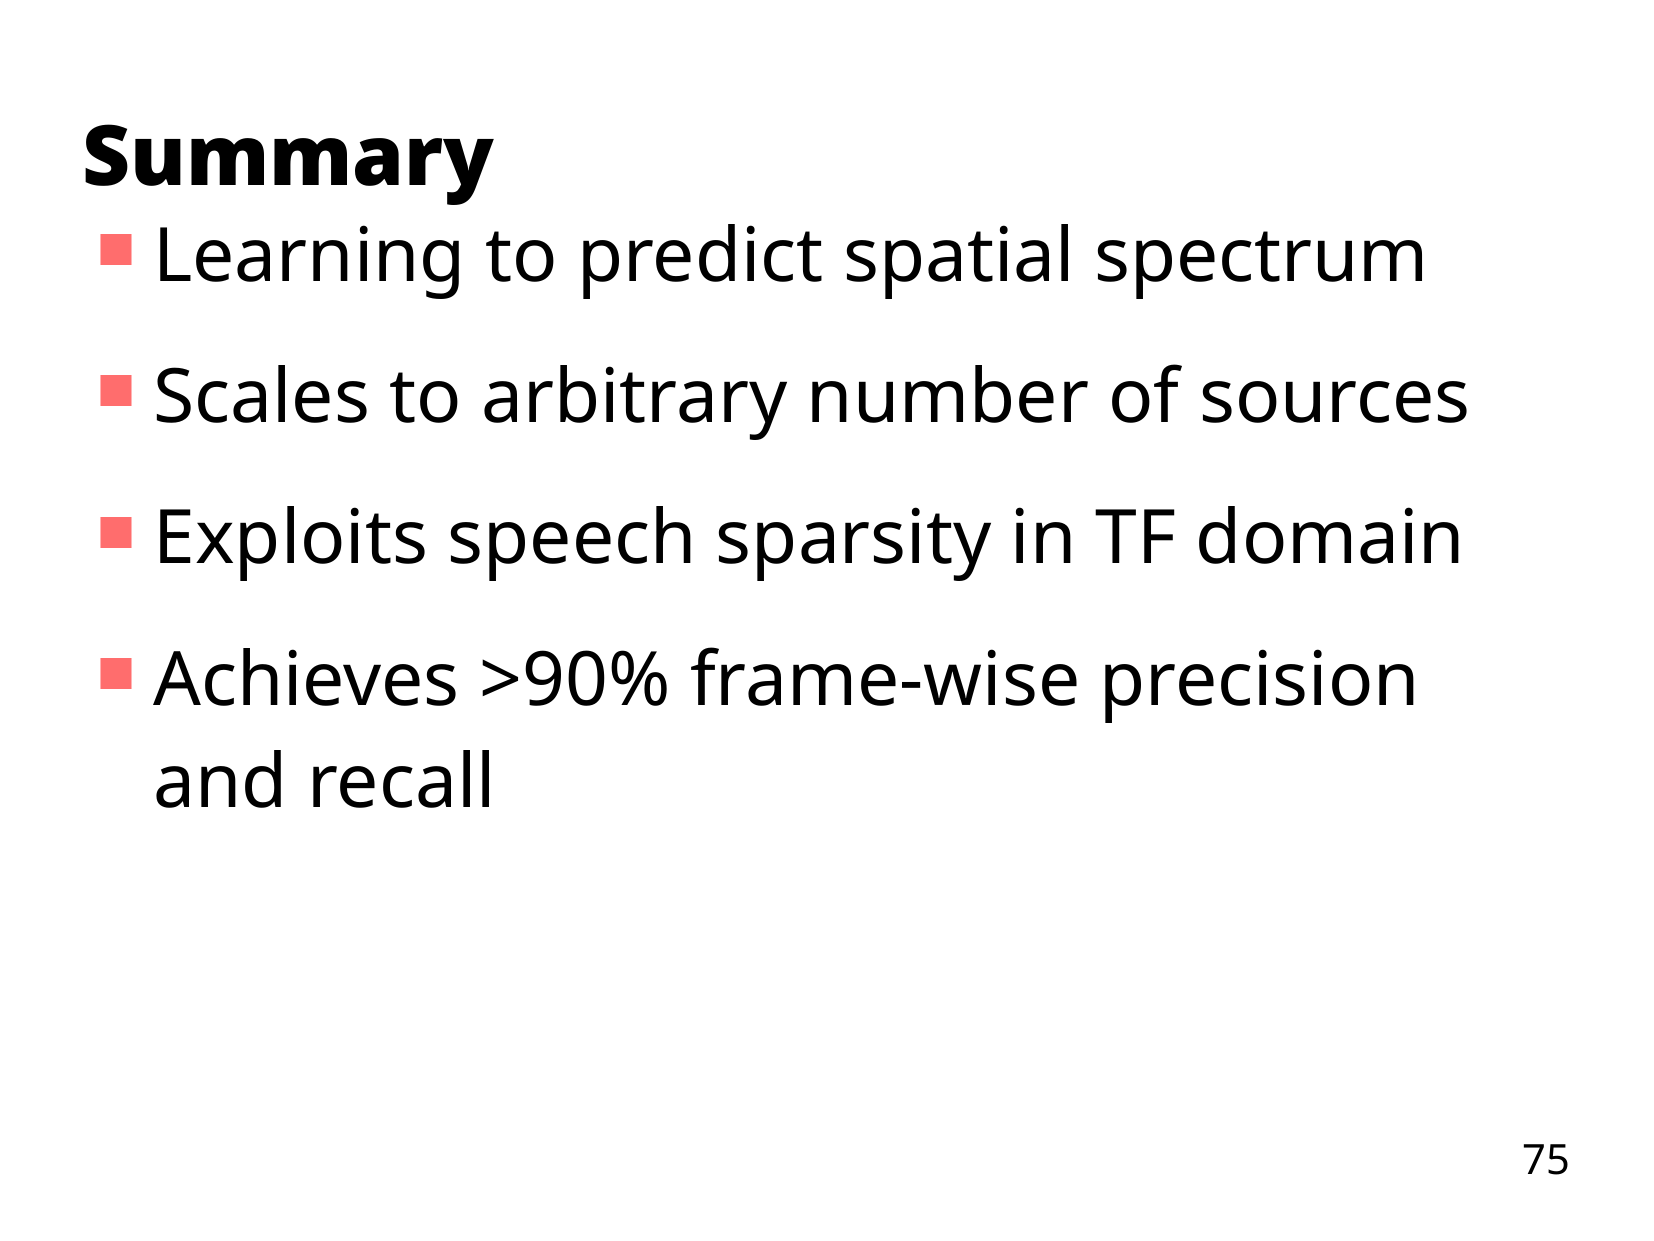

# Summary
Learning to predict spatial spectrum
Scales to arbitrary number of sources
Exploits speech sparsity in TF domain
Achieves >90% frame-wise precision and recall
75